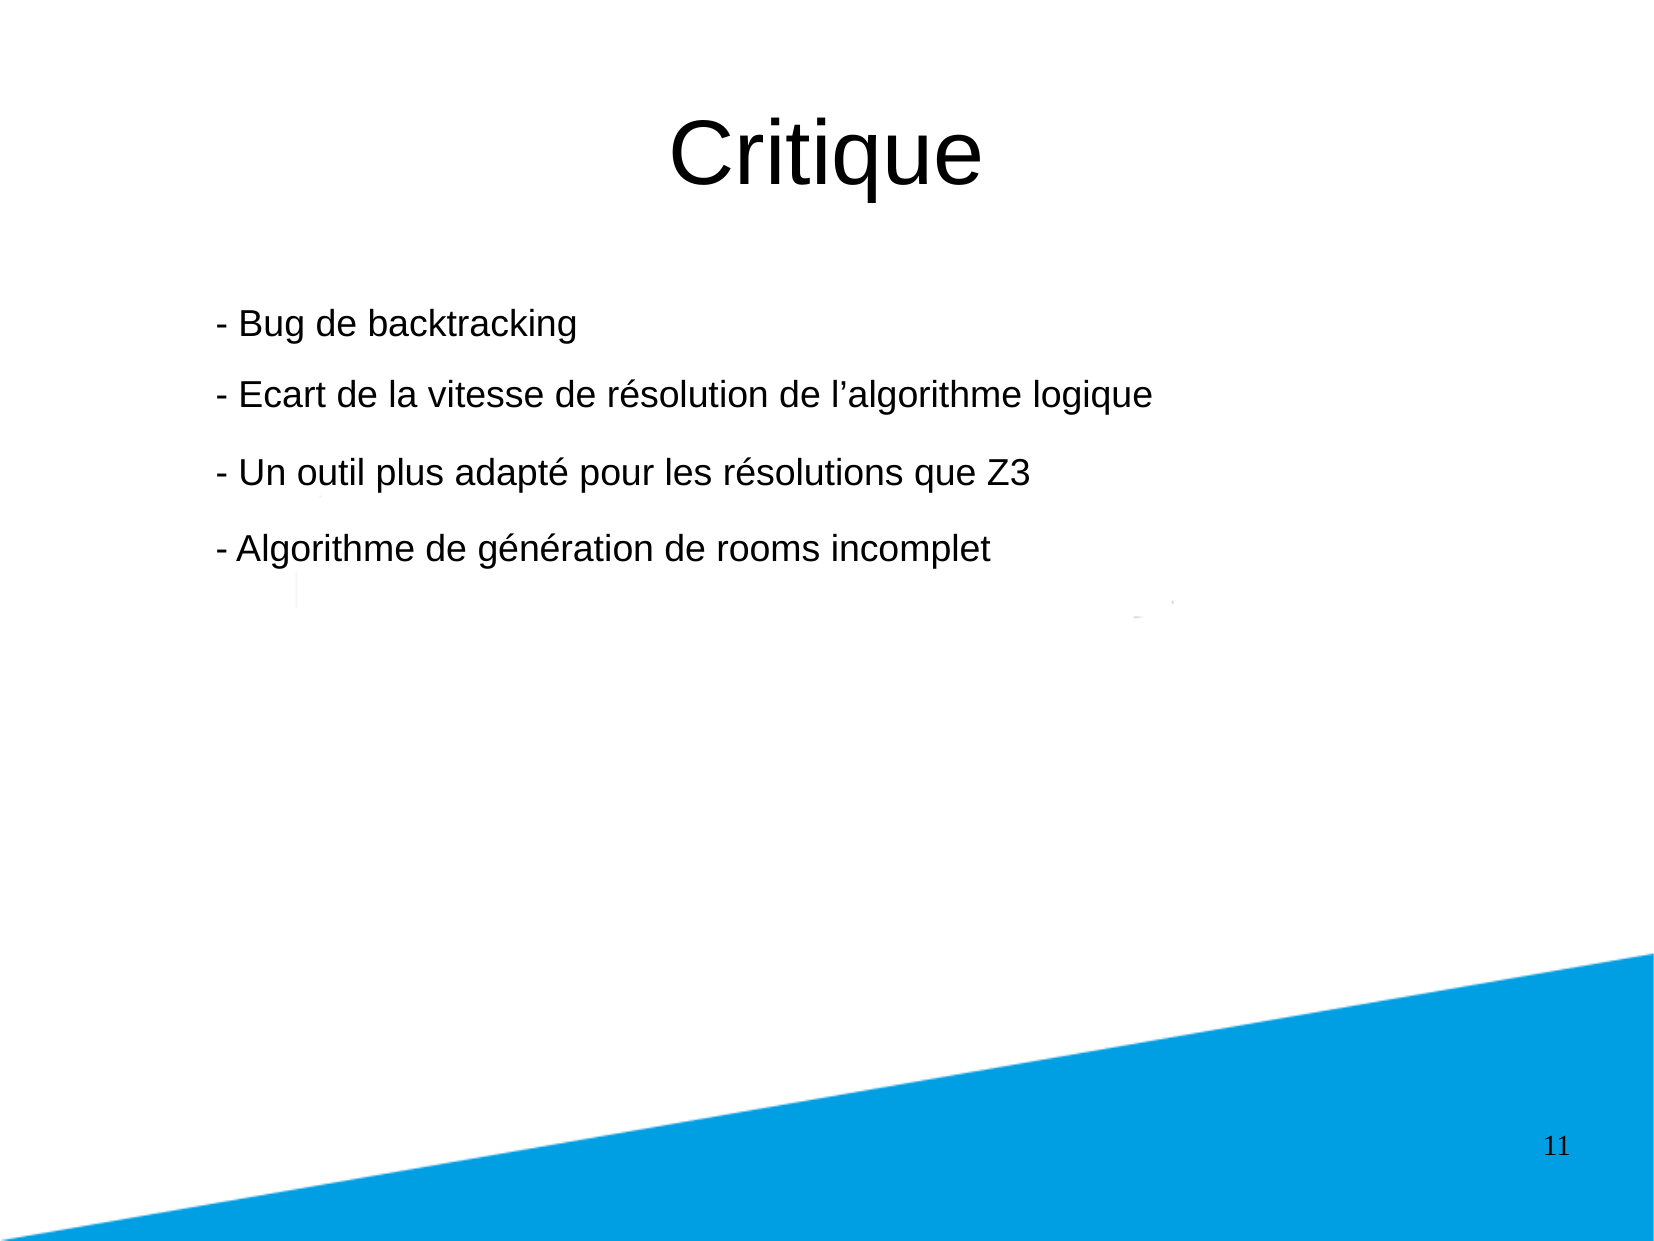

# Critique
- Bug de backtracking
- Ecart de la vitesse de résolution de l’algorithme logique
- Un outil plus adapté pour les résolutions que Z3
- Algorithme de génération de rooms incomplet
11